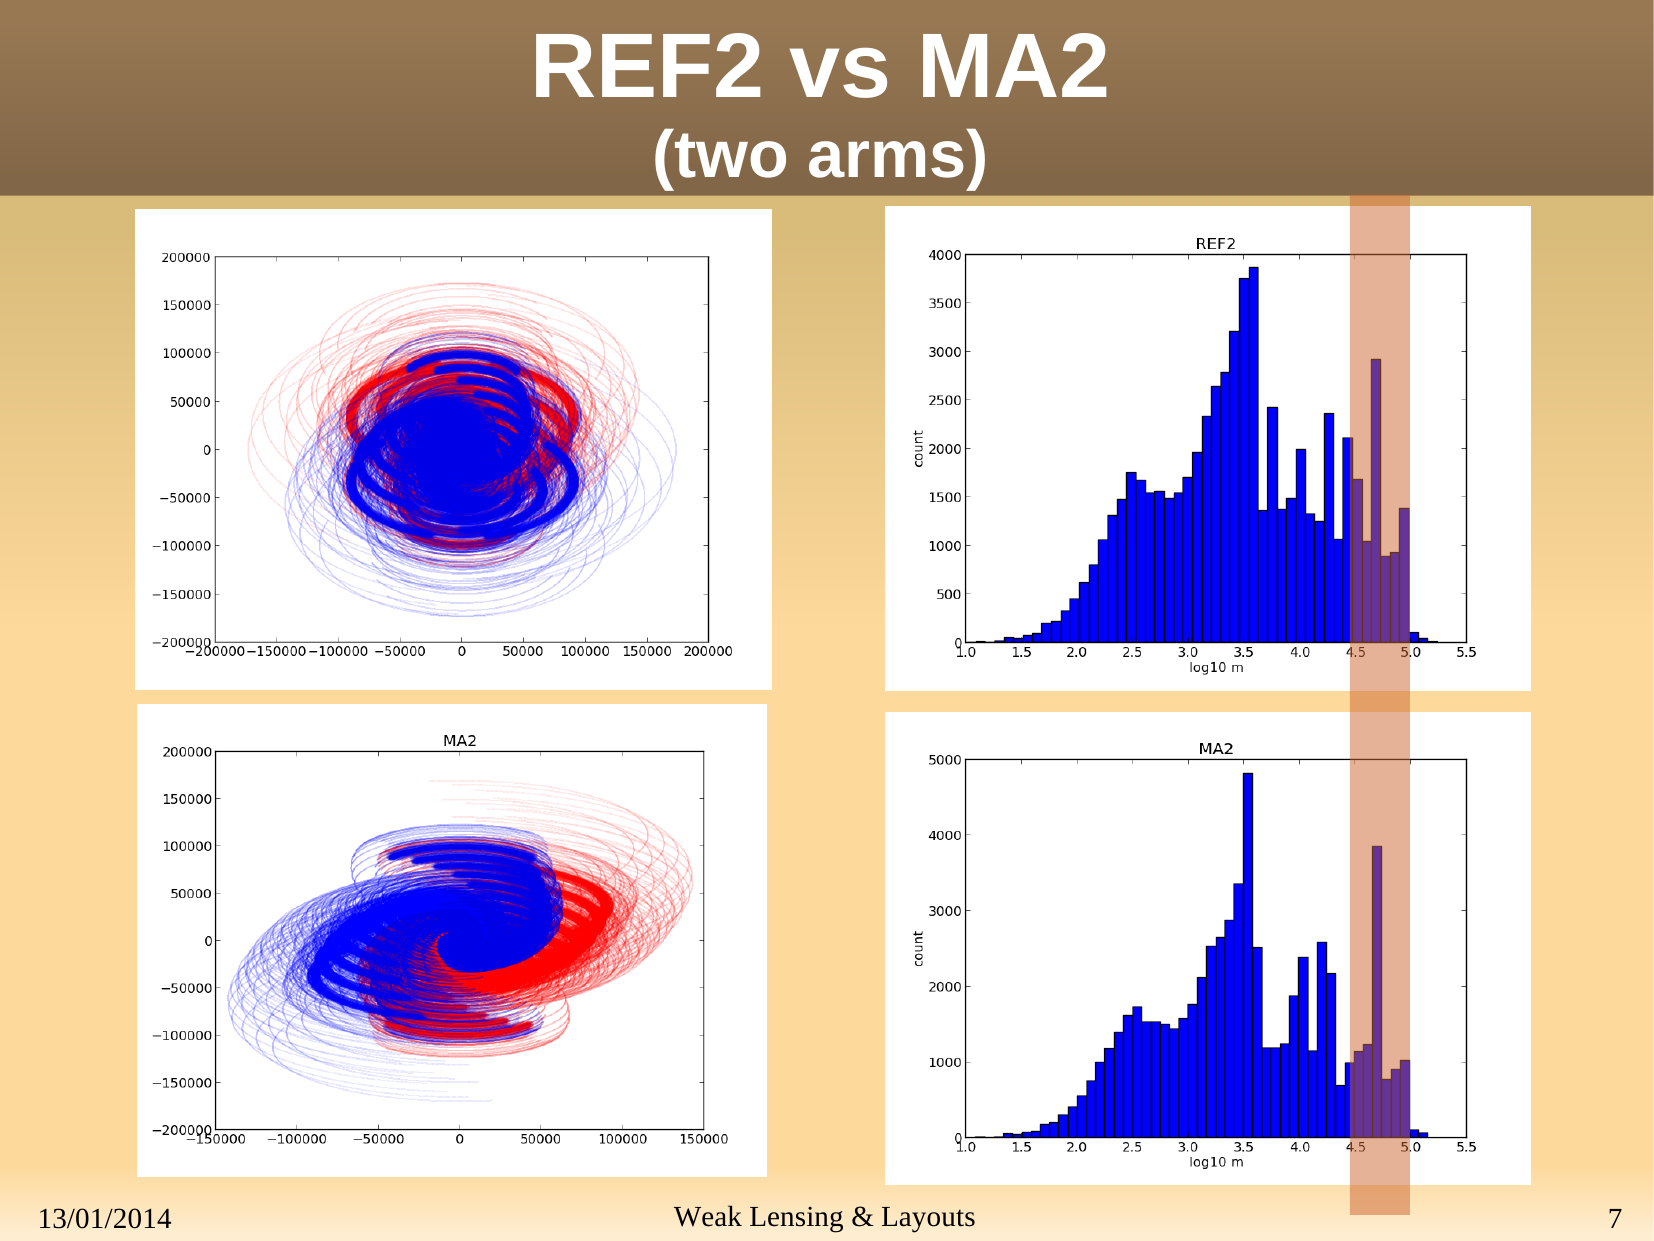

# REF2 vs MA2 (two arms)
Weak Lensing & Layouts
13/01/2014
7